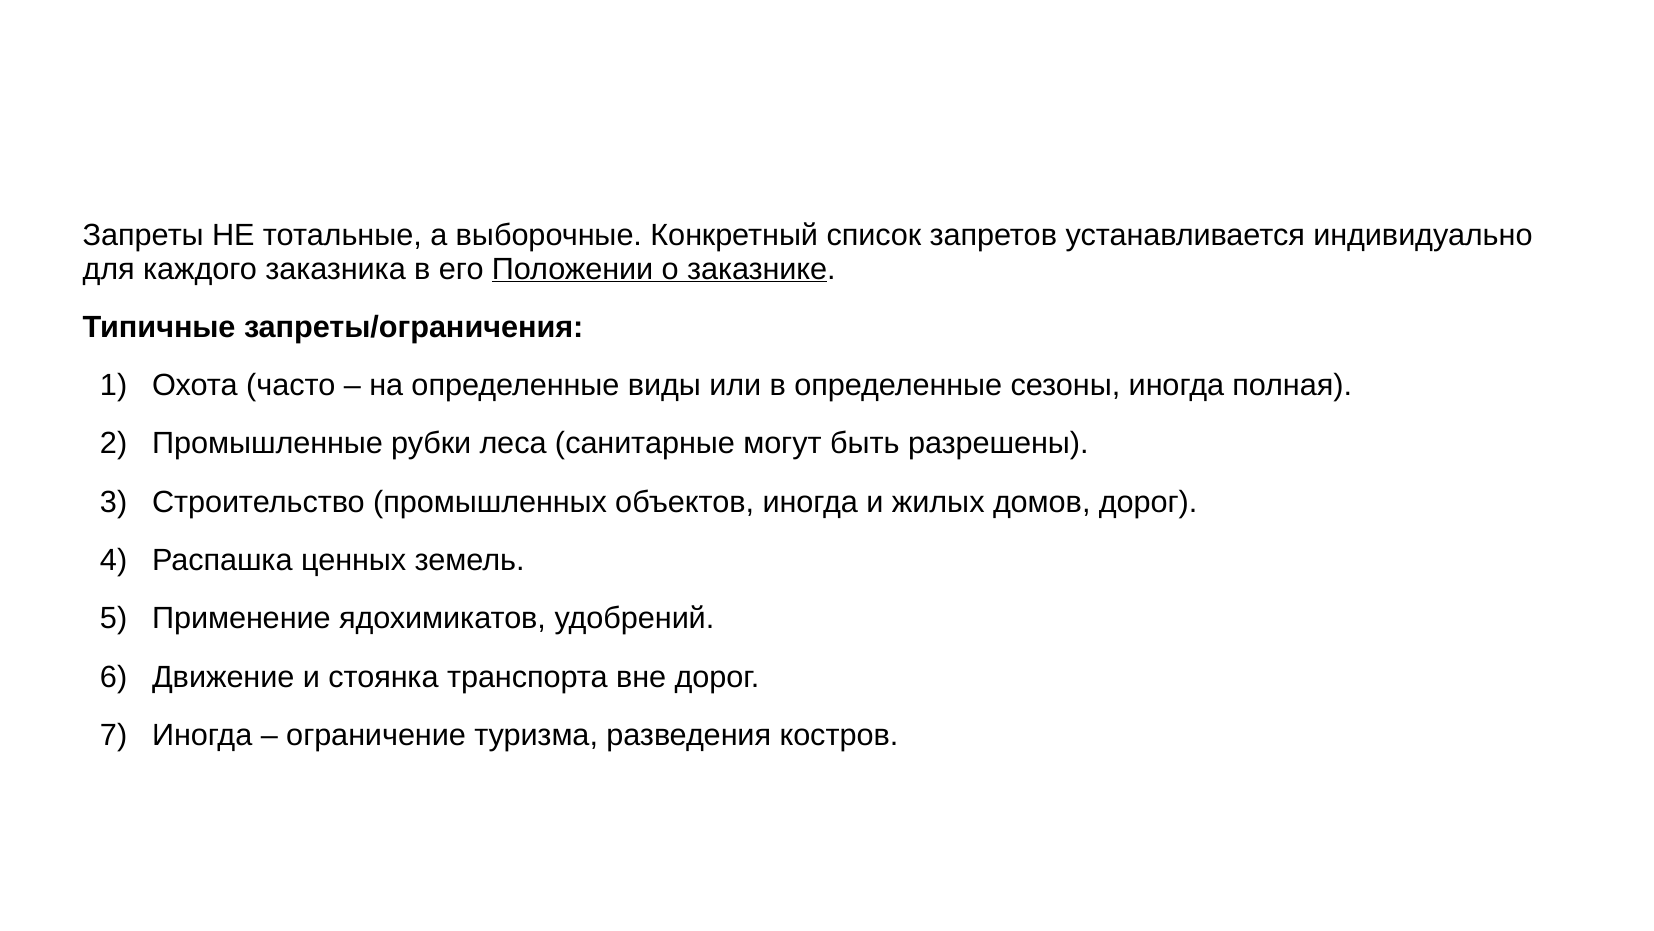

#
Запреты НЕ тотальные, а выборочные. Конкретный список запретов устанавливается индивидуально для каждого заказника в его Положении о заказнике.
Типичные запреты/ограничения:
Охота (часто – на определенные виды или в определенные сезоны, иногда полная).
Промышленные рубки леса (санитарные могут быть разрешены).
Строительство (промышленных объектов, иногда и жилых домов, дорог).
Распашка ценных земель.
Применение ядохимикатов, удобрений.
Движение и стоянка транспорта вне дорог.
Иногда – ограничение туризма, разведения костров.